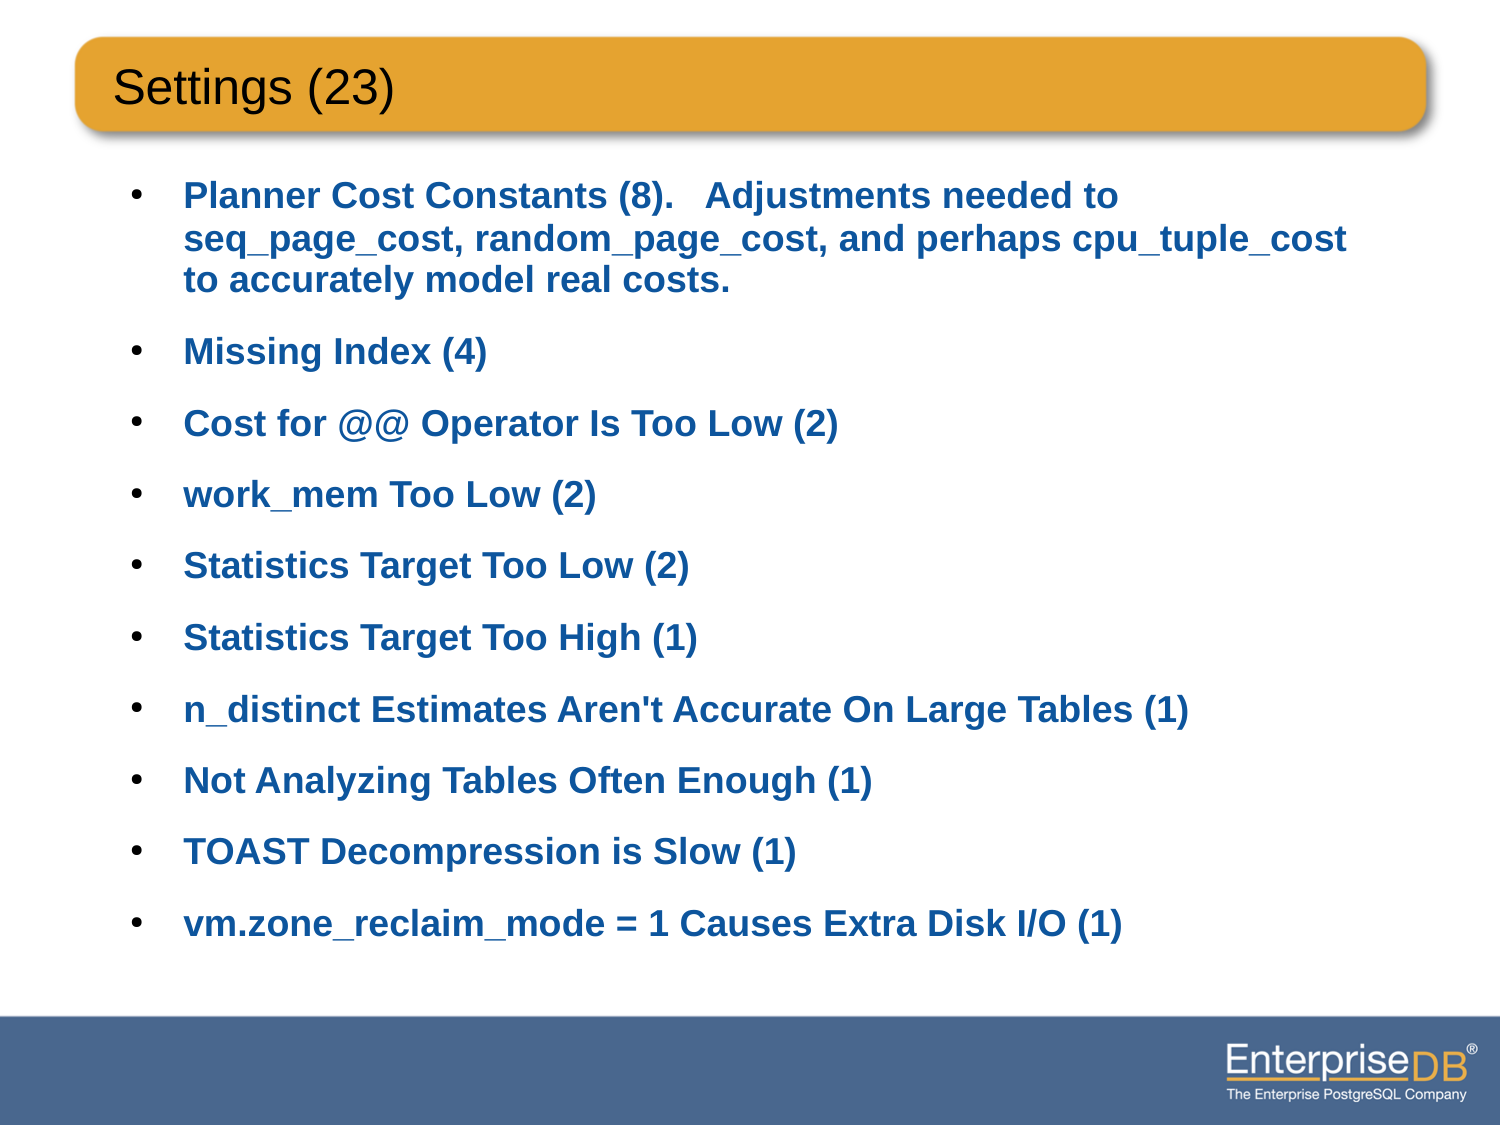

# Settings (23)
Planner Cost Constants (8). Adjustments needed to seq_page_cost, random_page_cost, and perhaps cpu_tuple_cost to accurately model real costs.
Missing Index (4)
Cost for @@ Operator Is Too Low (2)
work_mem Too Low (2)
Statistics Target Too Low (2)
Statistics Target Too High (1)
n_distinct Estimates Aren't Accurate On Large Tables (1)
Not Analyzing Tables Often Enough (1)
TOAST Decompression is Slow (1)
vm.zone_reclaim_mode = 1 Causes Extra Disk I/O (1)